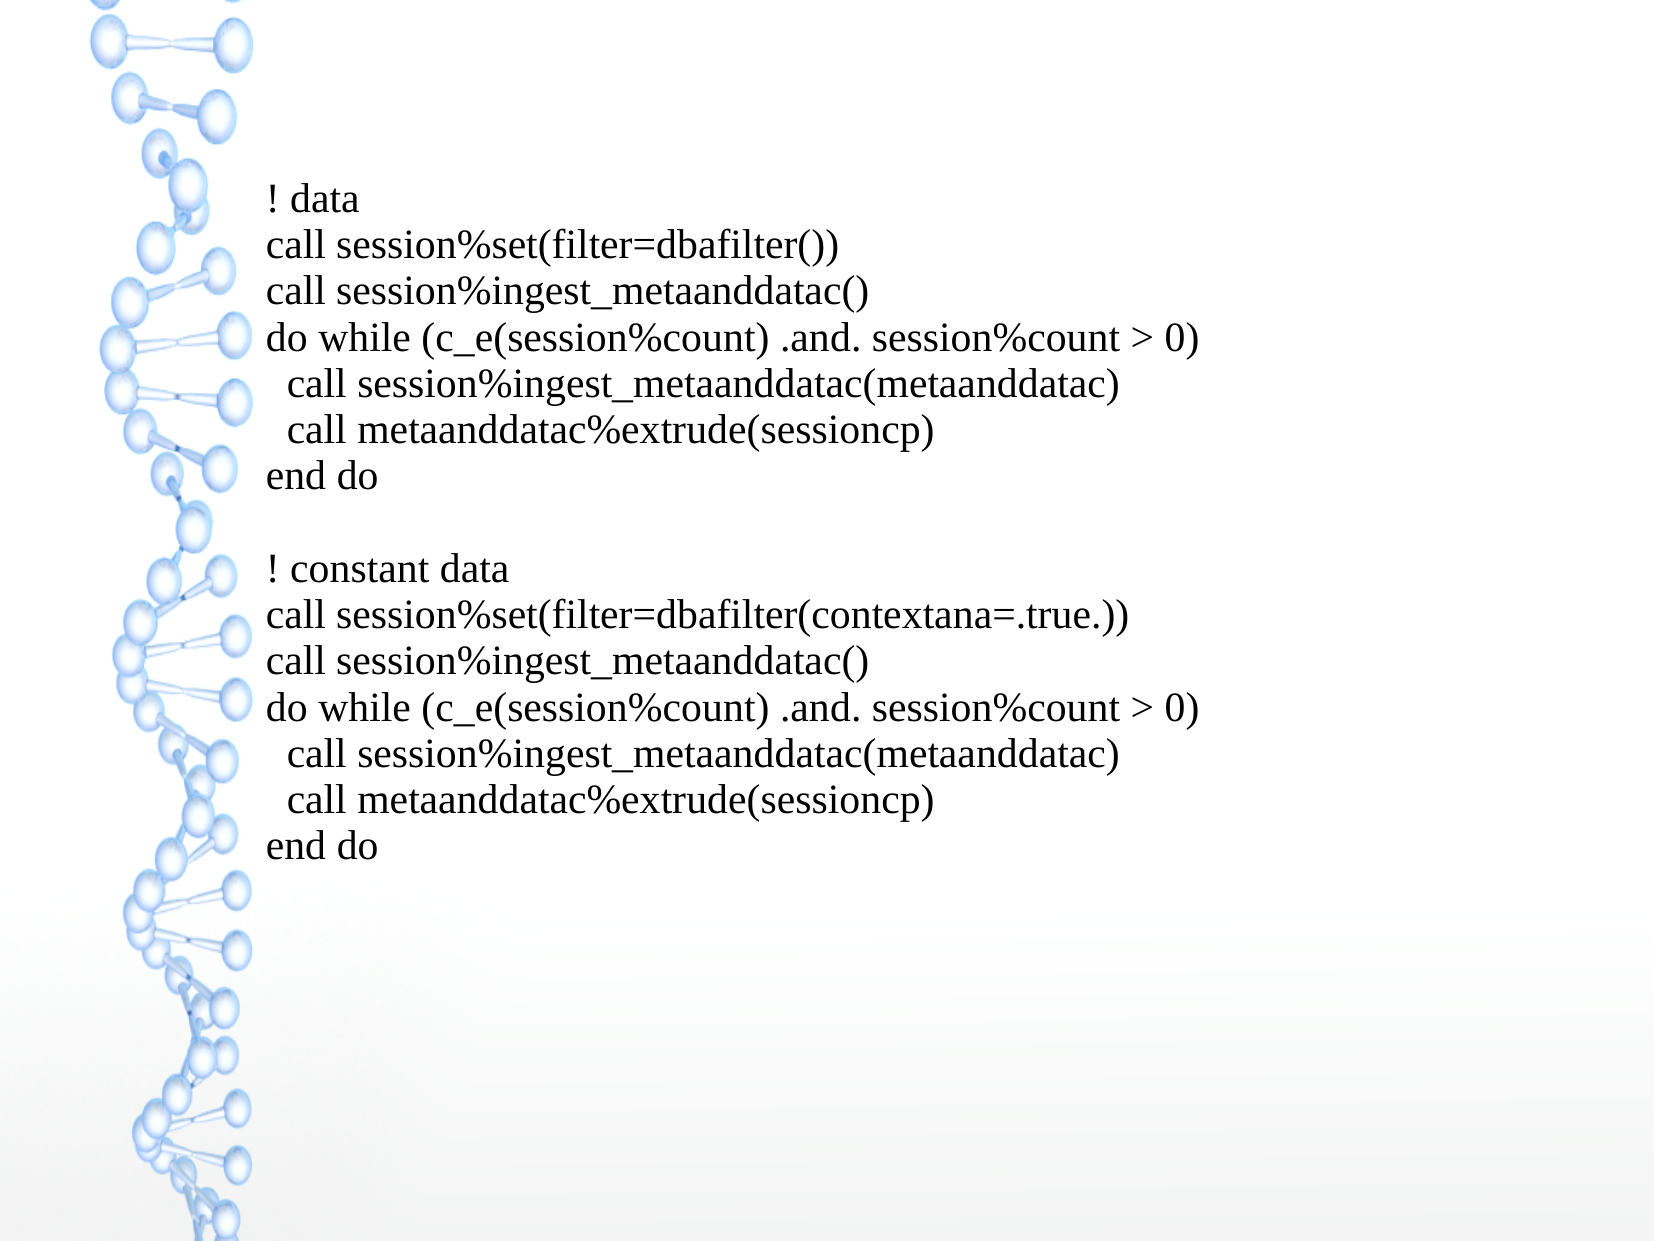

# ! data
call session%set(filter=dbafilter())
call session%ingest_metaanddatac()
do while (c_e(session%count) .and. session%count > 0)
 call session%ingest_metaanddatac(metaanddatac)
 call metaanddatac%extrude(sessioncp)
end do
! constant data
call session%set(filter=dbafilter(contextana=.true.))
call session%ingest_metaanddatac()
do while (c_e(session%count) .and. session%count > 0)
 call session%ingest_metaanddatac(metaanddatac)
 call metaanddatac%extrude(sessioncp)
end do